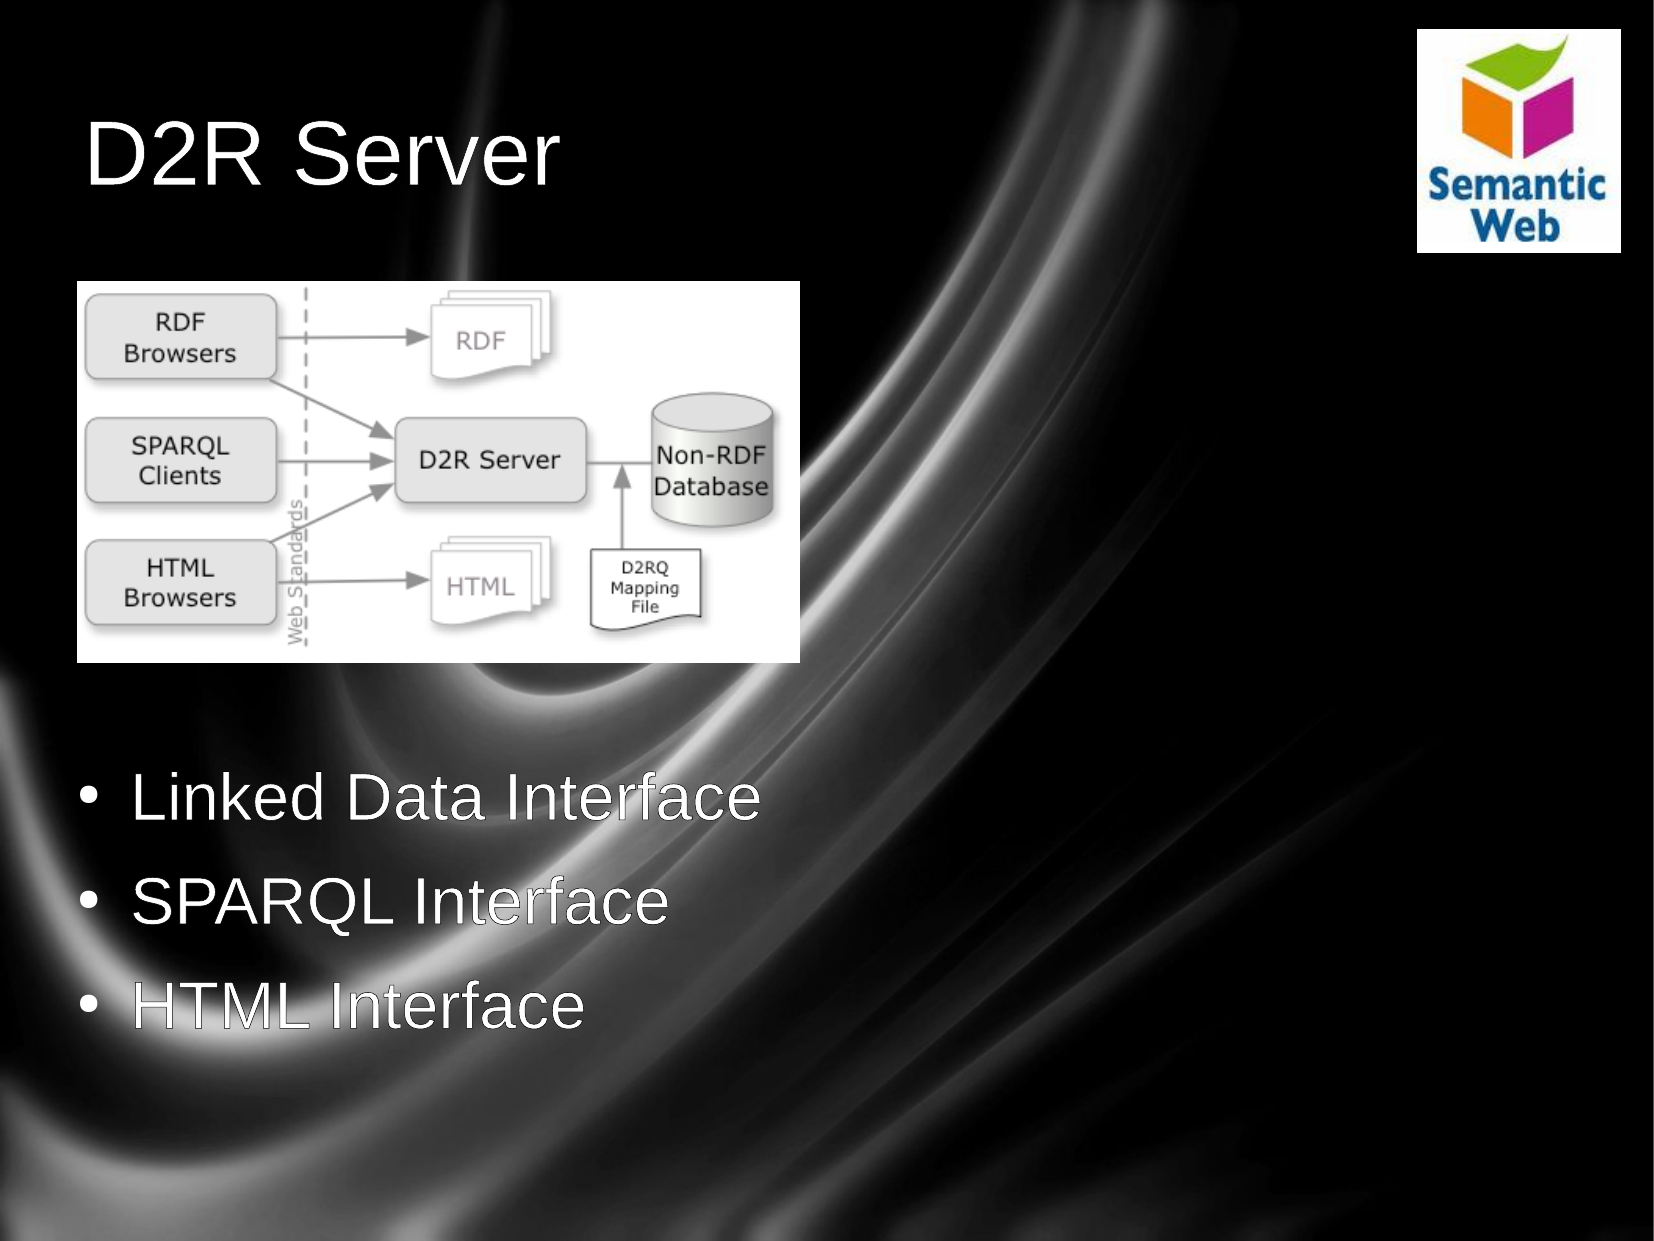

# D2R Server
Linked Data Interface
SPARQL Interface
HTML Interface